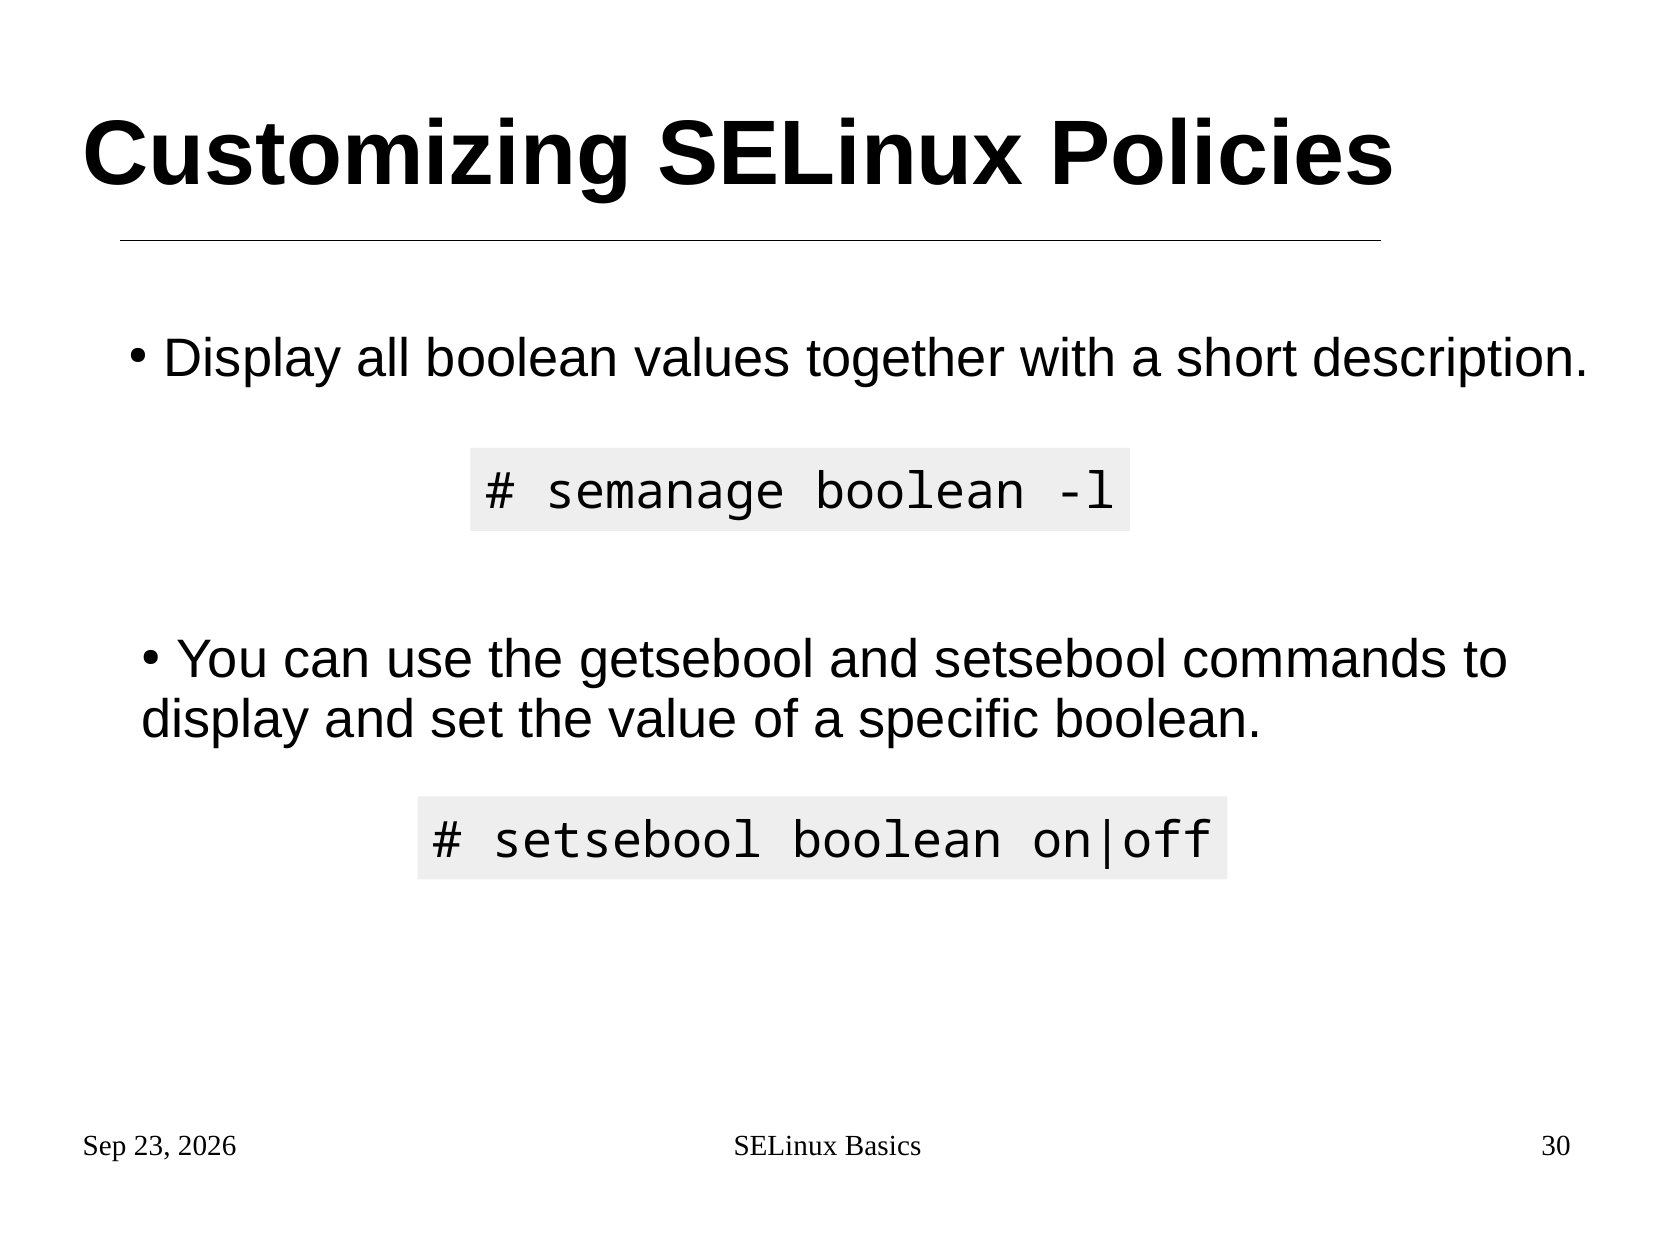

# Customizing SELinux Policies
Display all boolean values together with a short description.
# semanage boolean -l
You can use the getsebool and setsebool commands to
display and set the value of a specific boolean.
# setsebool boolean on|off
SELinux Basics
30